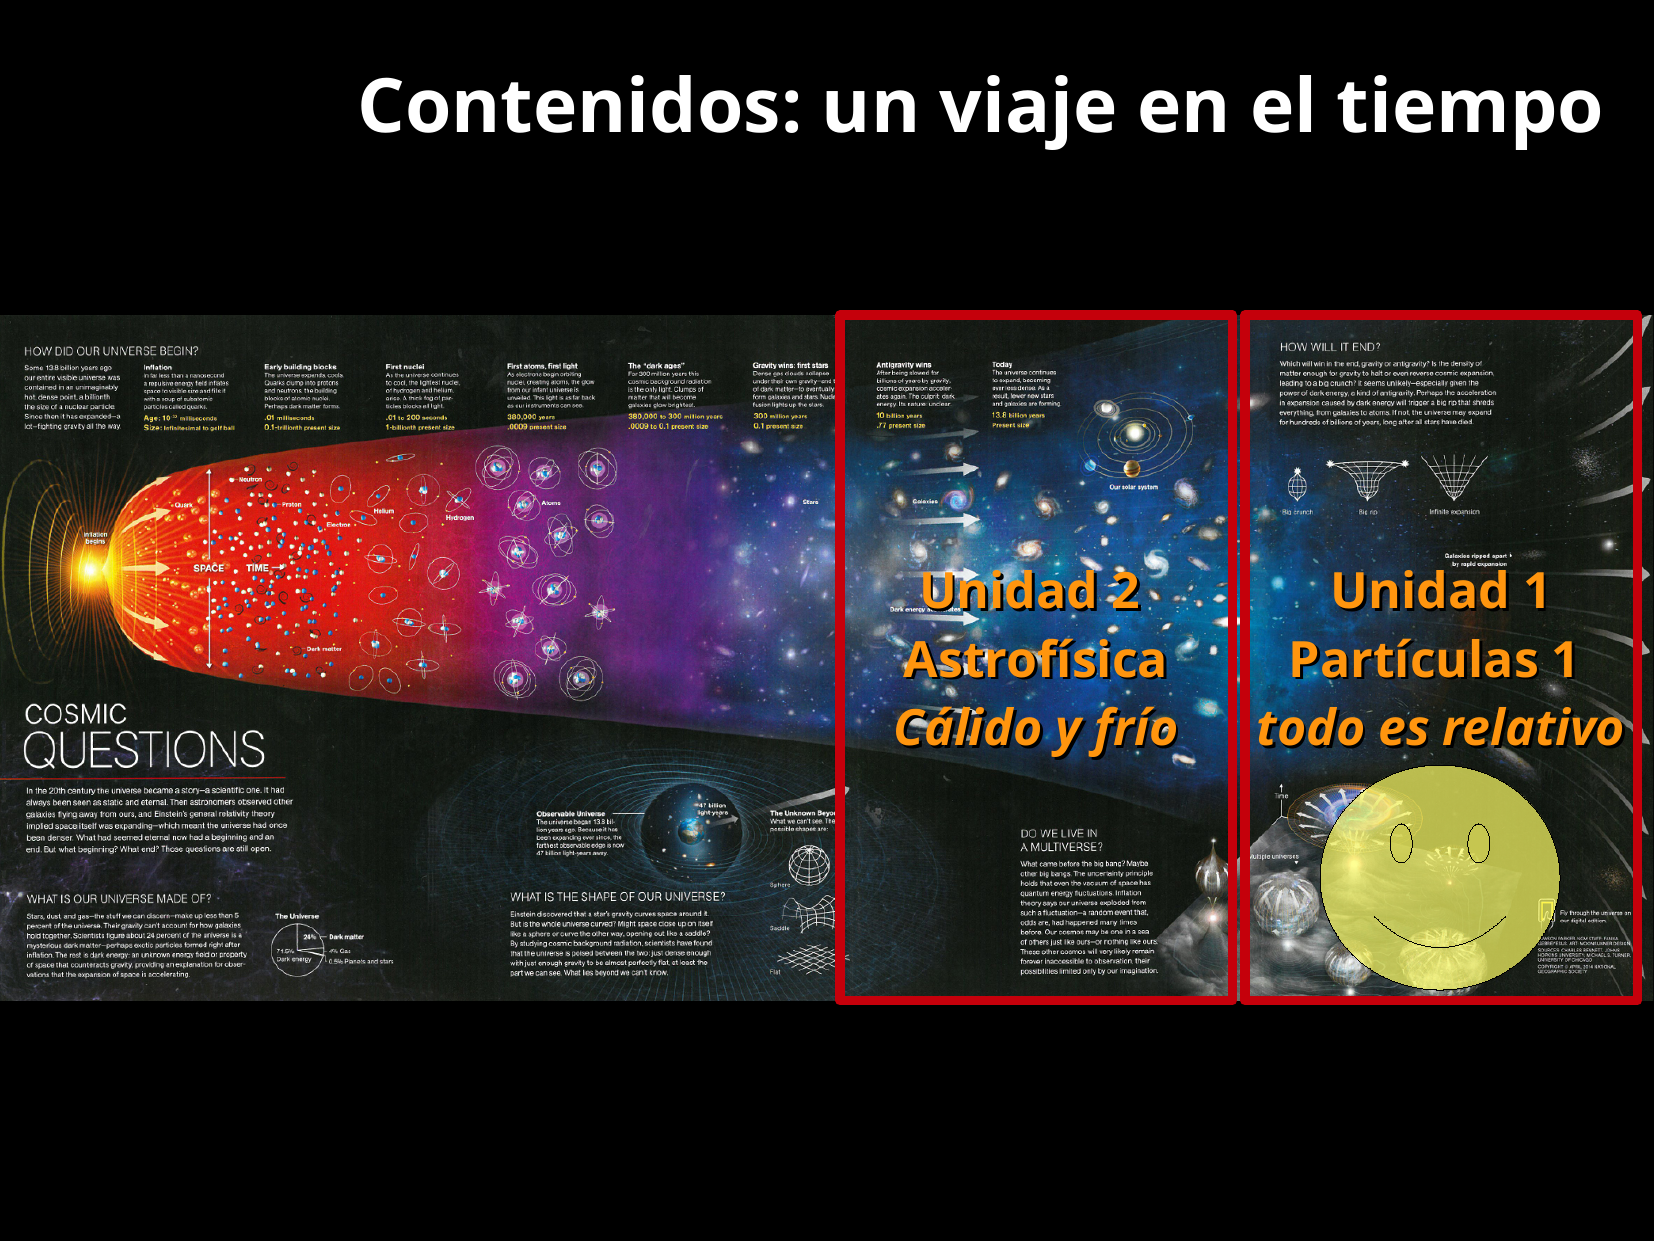

# Contenidos: un viaje en el tiempo
Unidad 2
Astrofísica
Cálido y frío
Unidad 1
Partículas 1
todo es relativo
Sep 15, 2016
H. Asorey - IPAC 2016 - 06/16
2